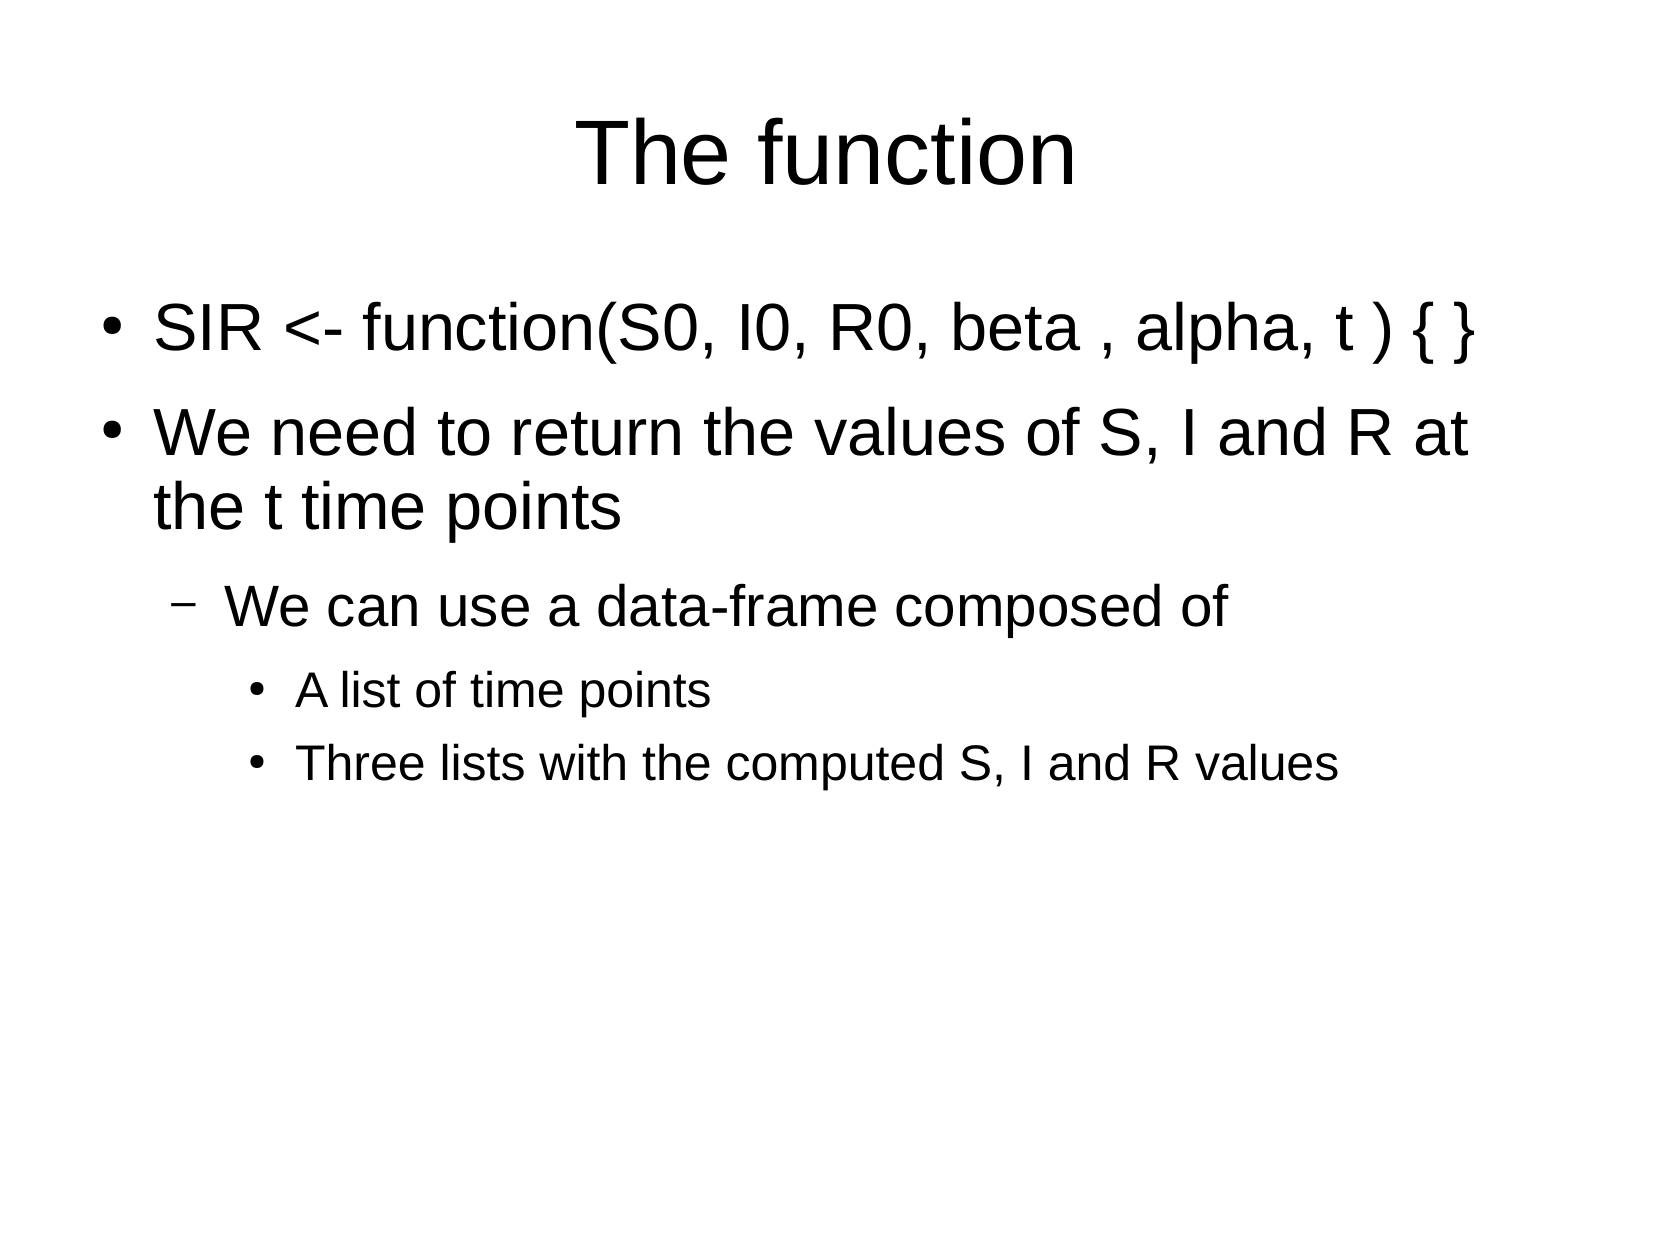

# The function
SIR <- function(S0, I0, R0, beta , alpha, t ) { }
We need to return the values of S, I and R at the t time points
We can use a data-frame composed of
A list of time points
Three lists with the computed S, I and R values